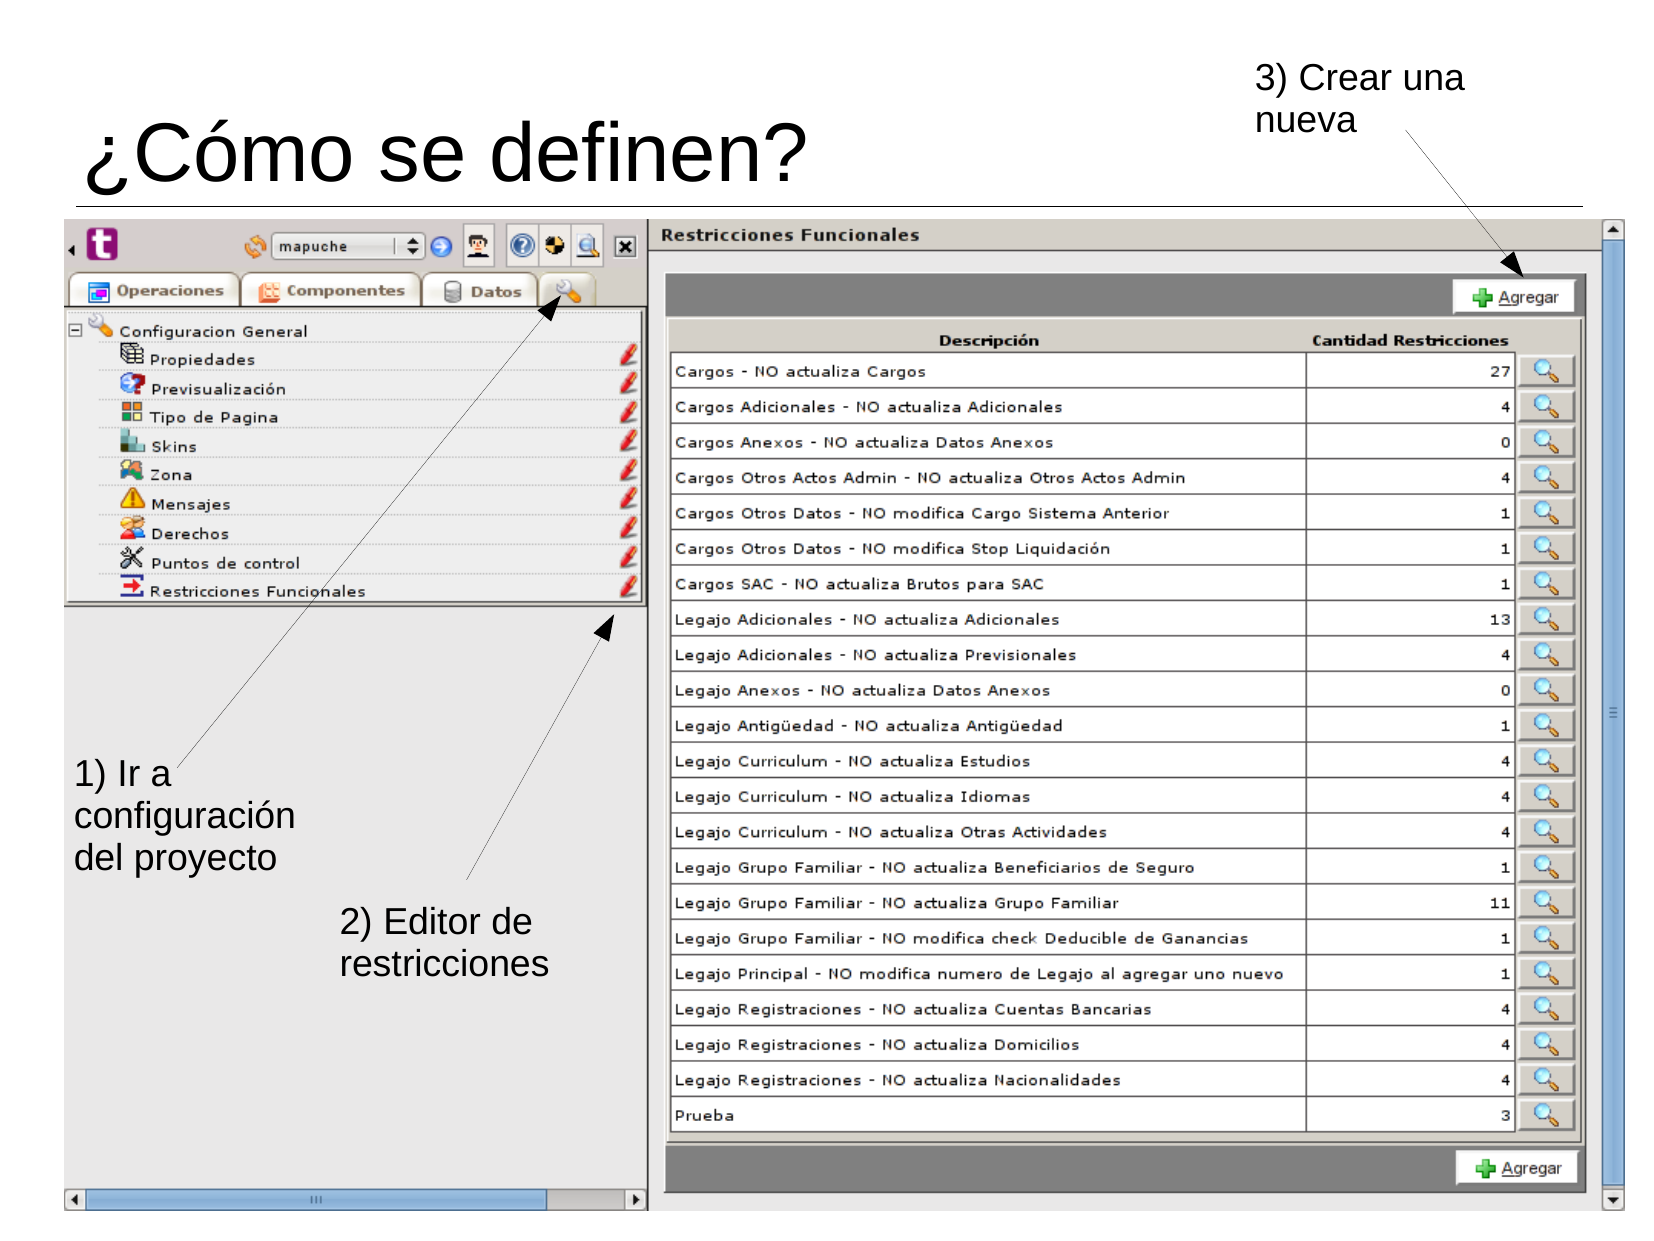

3) Crear una nueva
# ¿Cómo se definen?
1) Ir a configuración del proyecto
2) Editor de restricciones
<